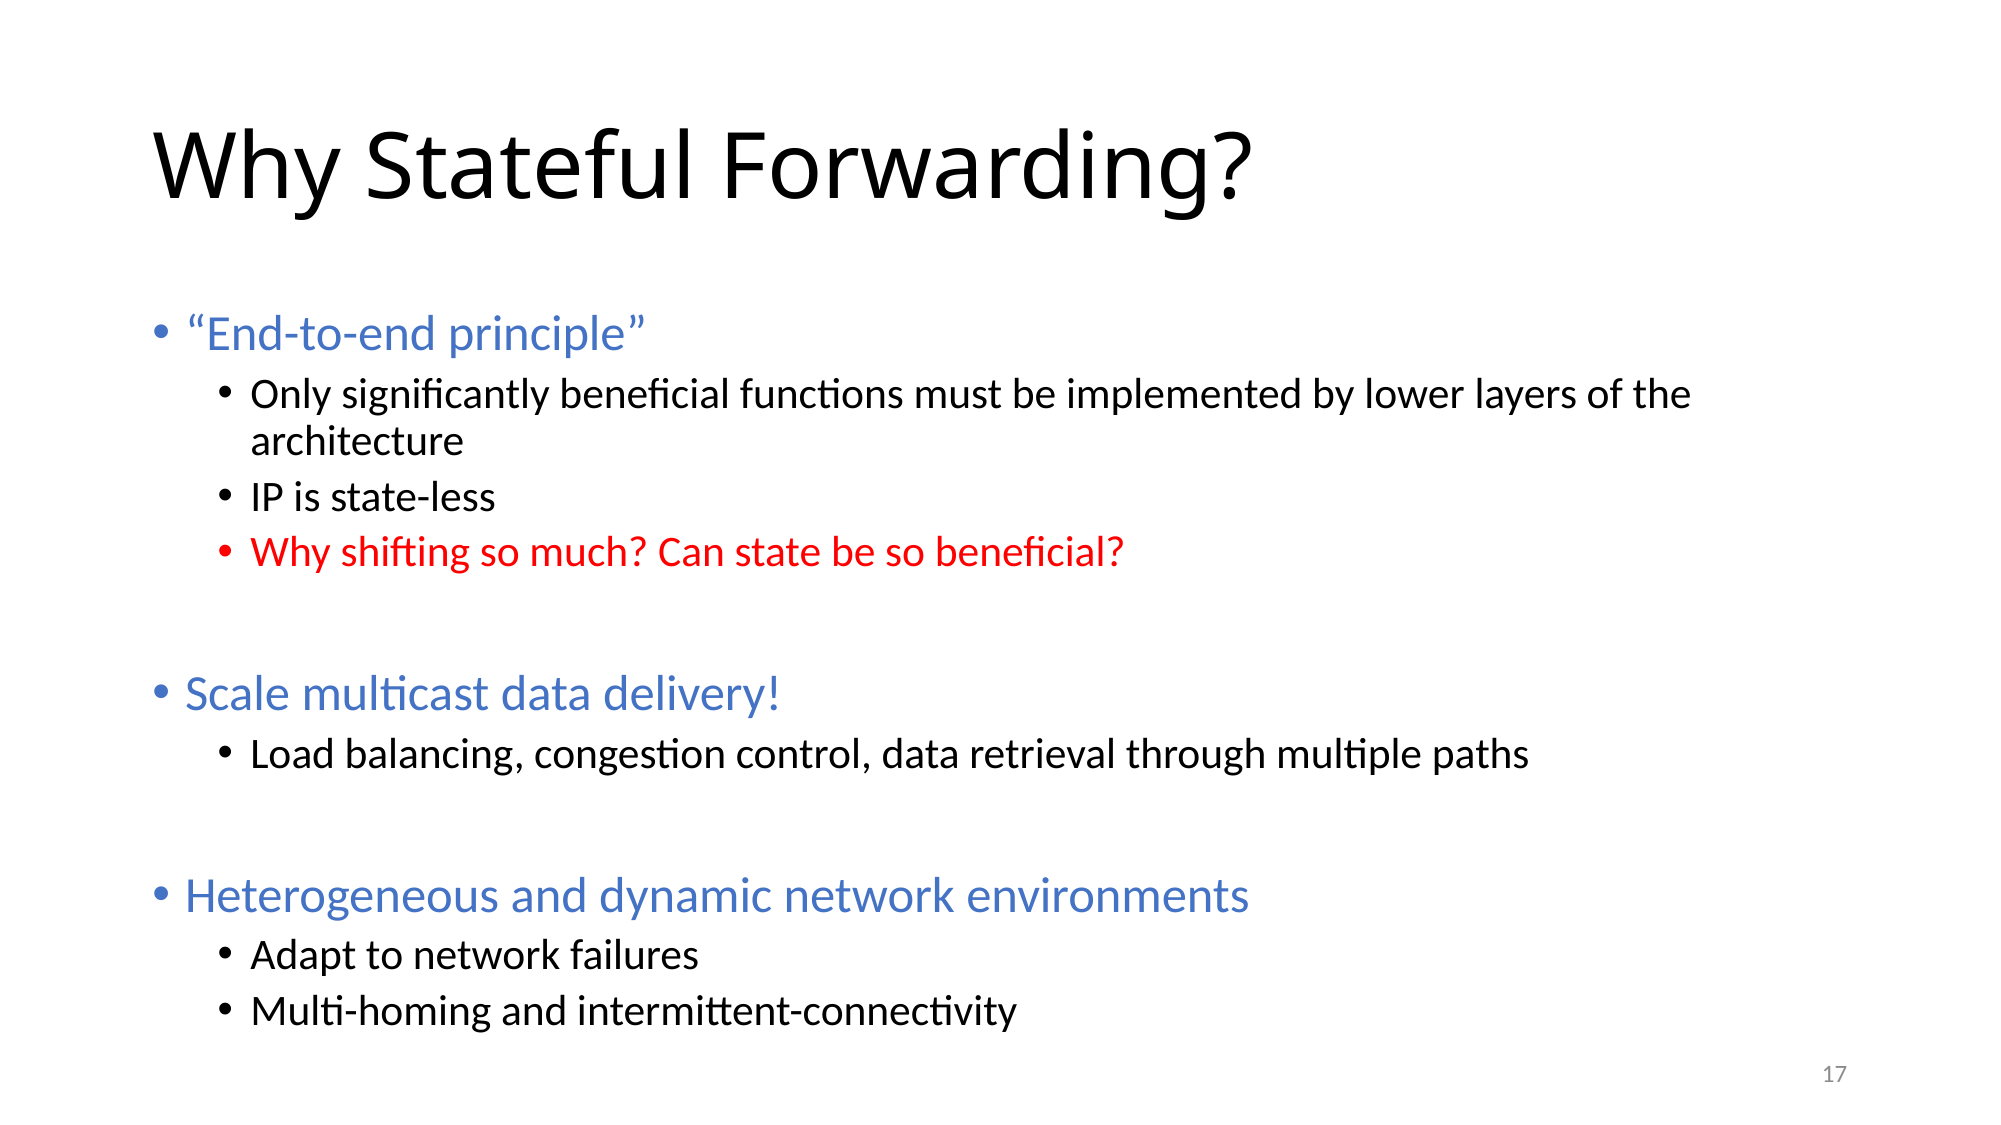

# Why Stateful Forwarding?
“End-to-end principle”
Only significantly beneficial functions must be implemented by lower layers of the architecture
IP is state-less
Why shifting so much? Can state be so beneficial?
Scale multicast data delivery!
Load balancing, congestion control, data retrieval through multiple paths
Heterogeneous and dynamic network environments
Adapt to network failures
Multi-homing and intermittent-connectivity